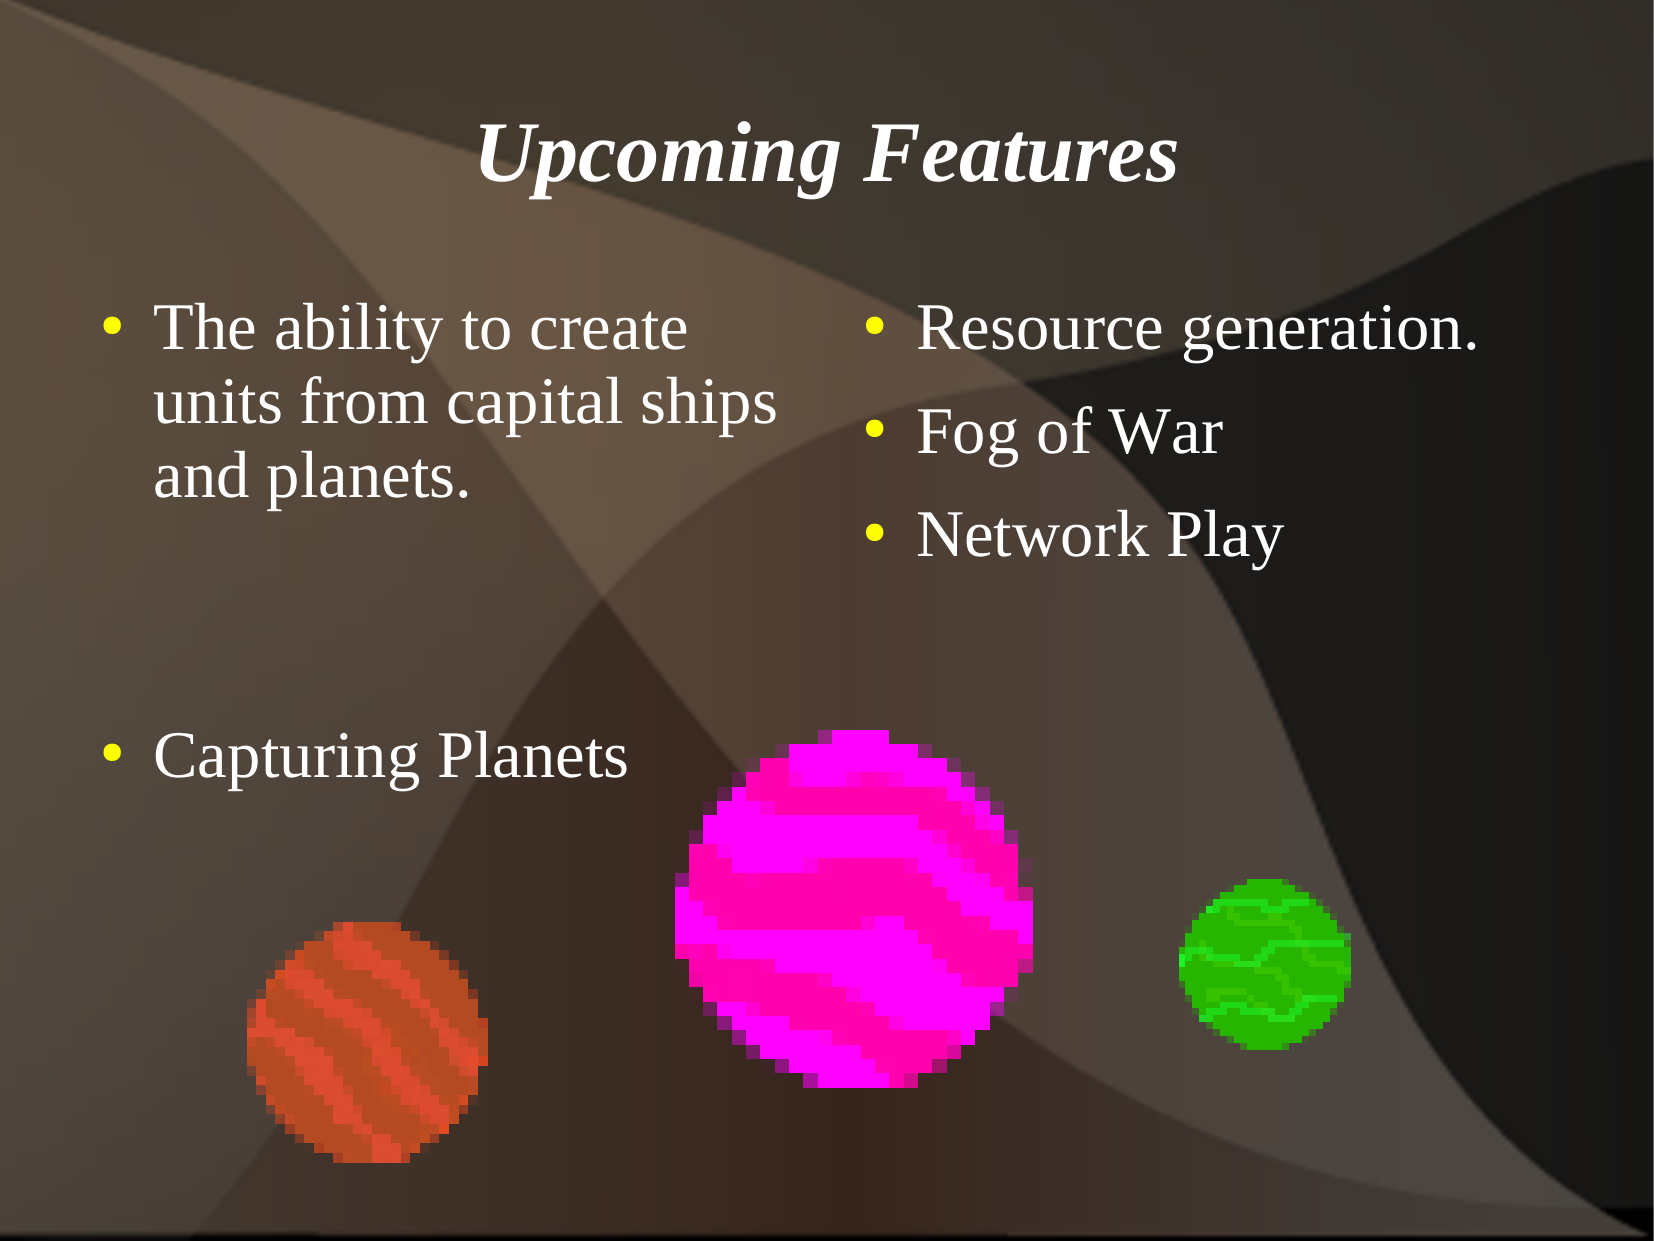

# Upcoming Features
The ability to create units from capital ships and planets.
Resource generation.
Fog of War
Network Play
Capturing Planets